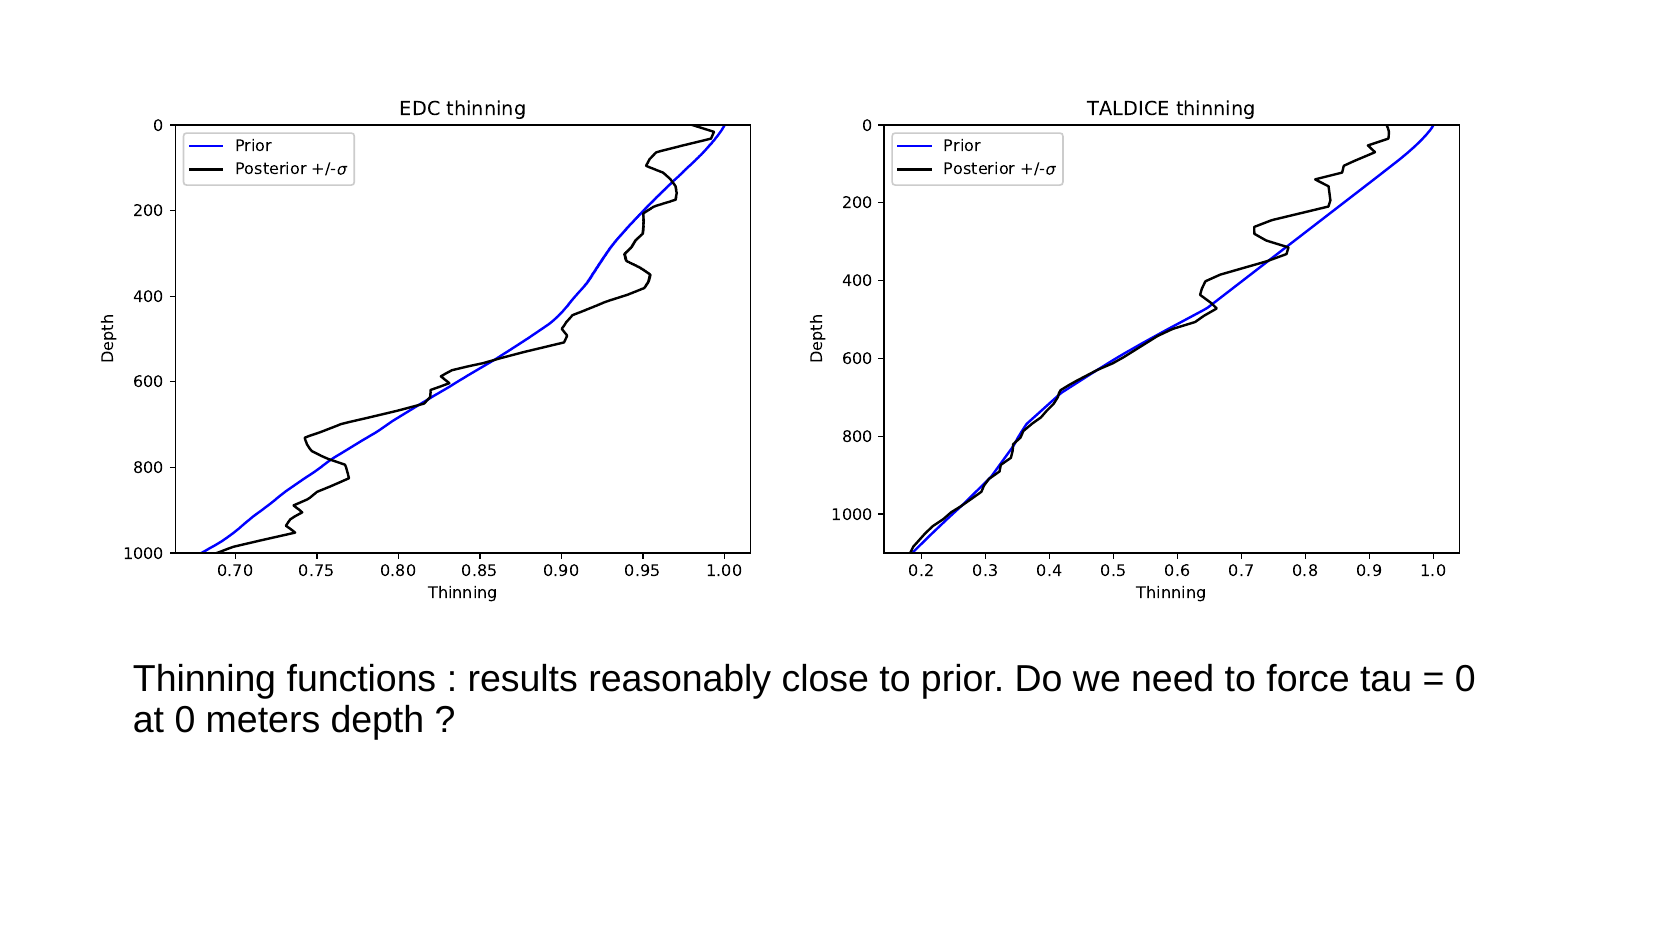

Thinning functions : results reasonably close to prior. Do we need to force tau = 0 at 0 meters depth ?